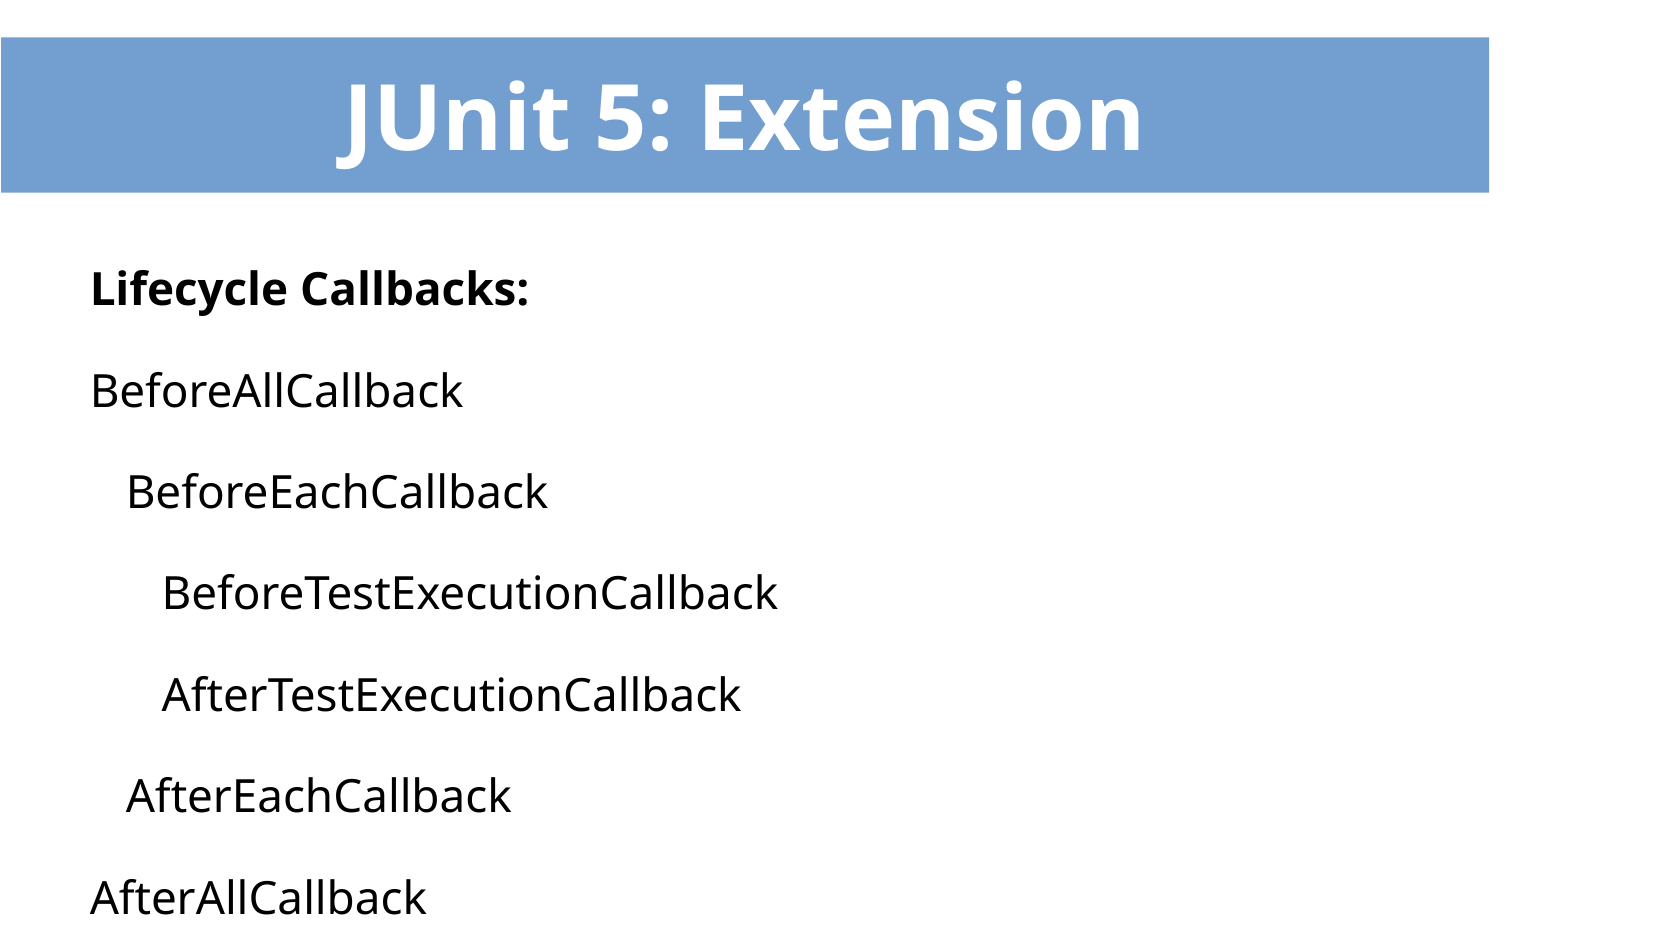

# JUnit 5: Extension
Lifecycle Callbacks:
BeforeAllCallback
 BeforeEachCallback
 BeforeTestExecutionCallback
 AfterTestExecutionCallback
 AfterEachCallback
AfterAllCallback